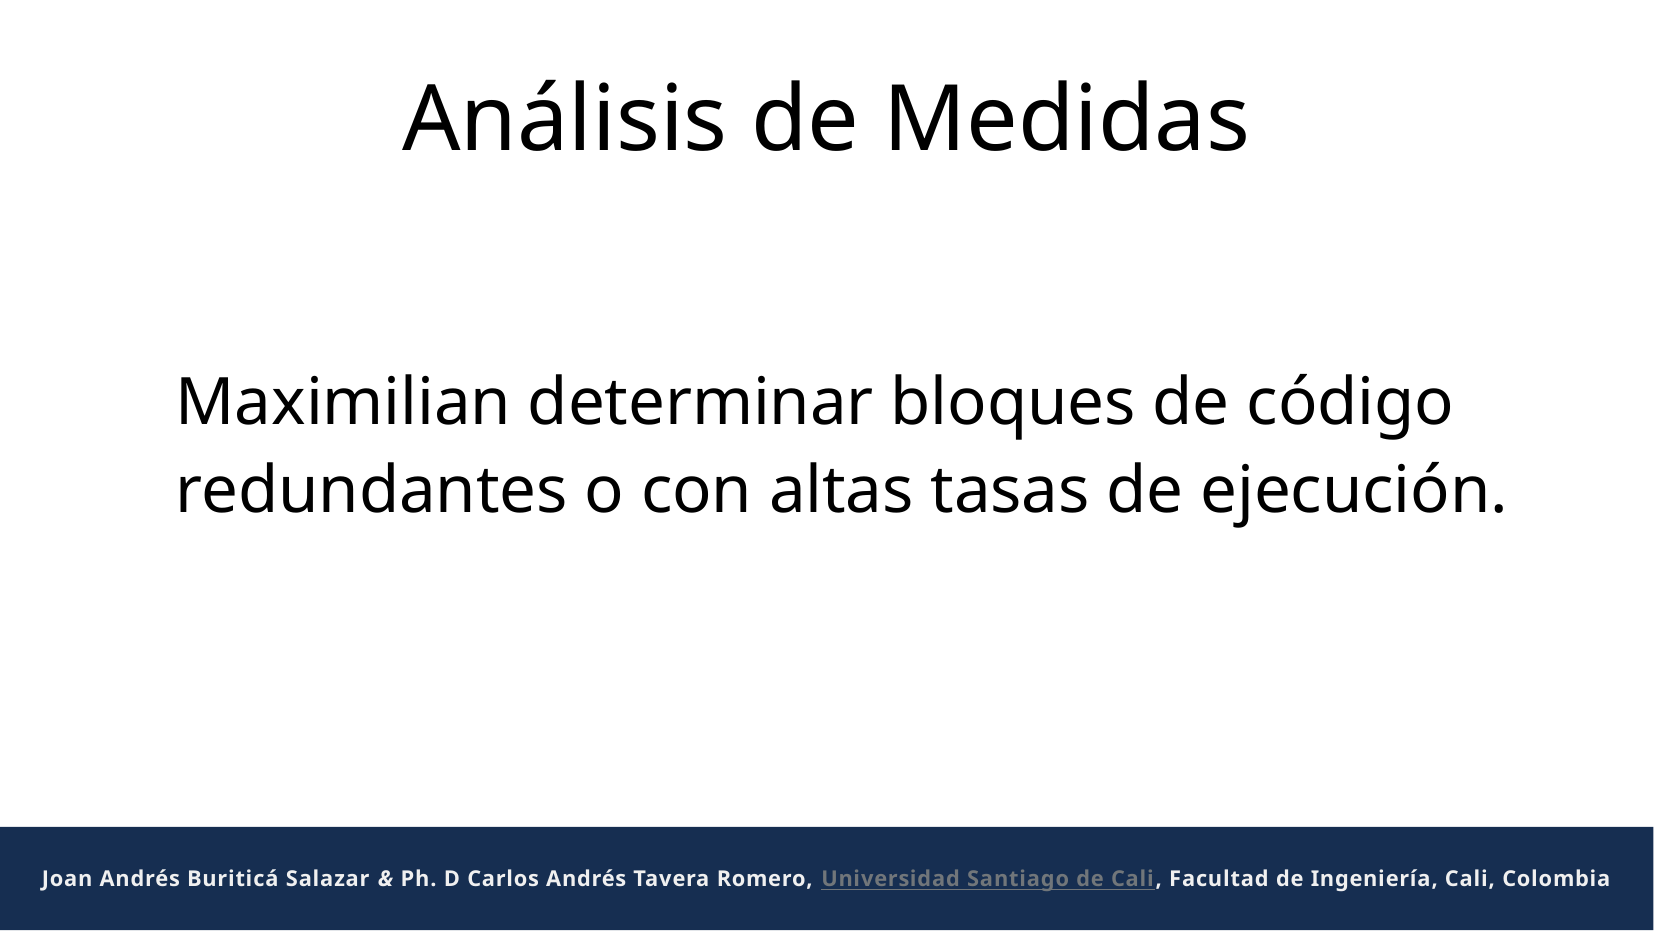

# Análisis de Medidas
Maximilian determinar bloques de código redundantes o con altas tasas de ejecución.